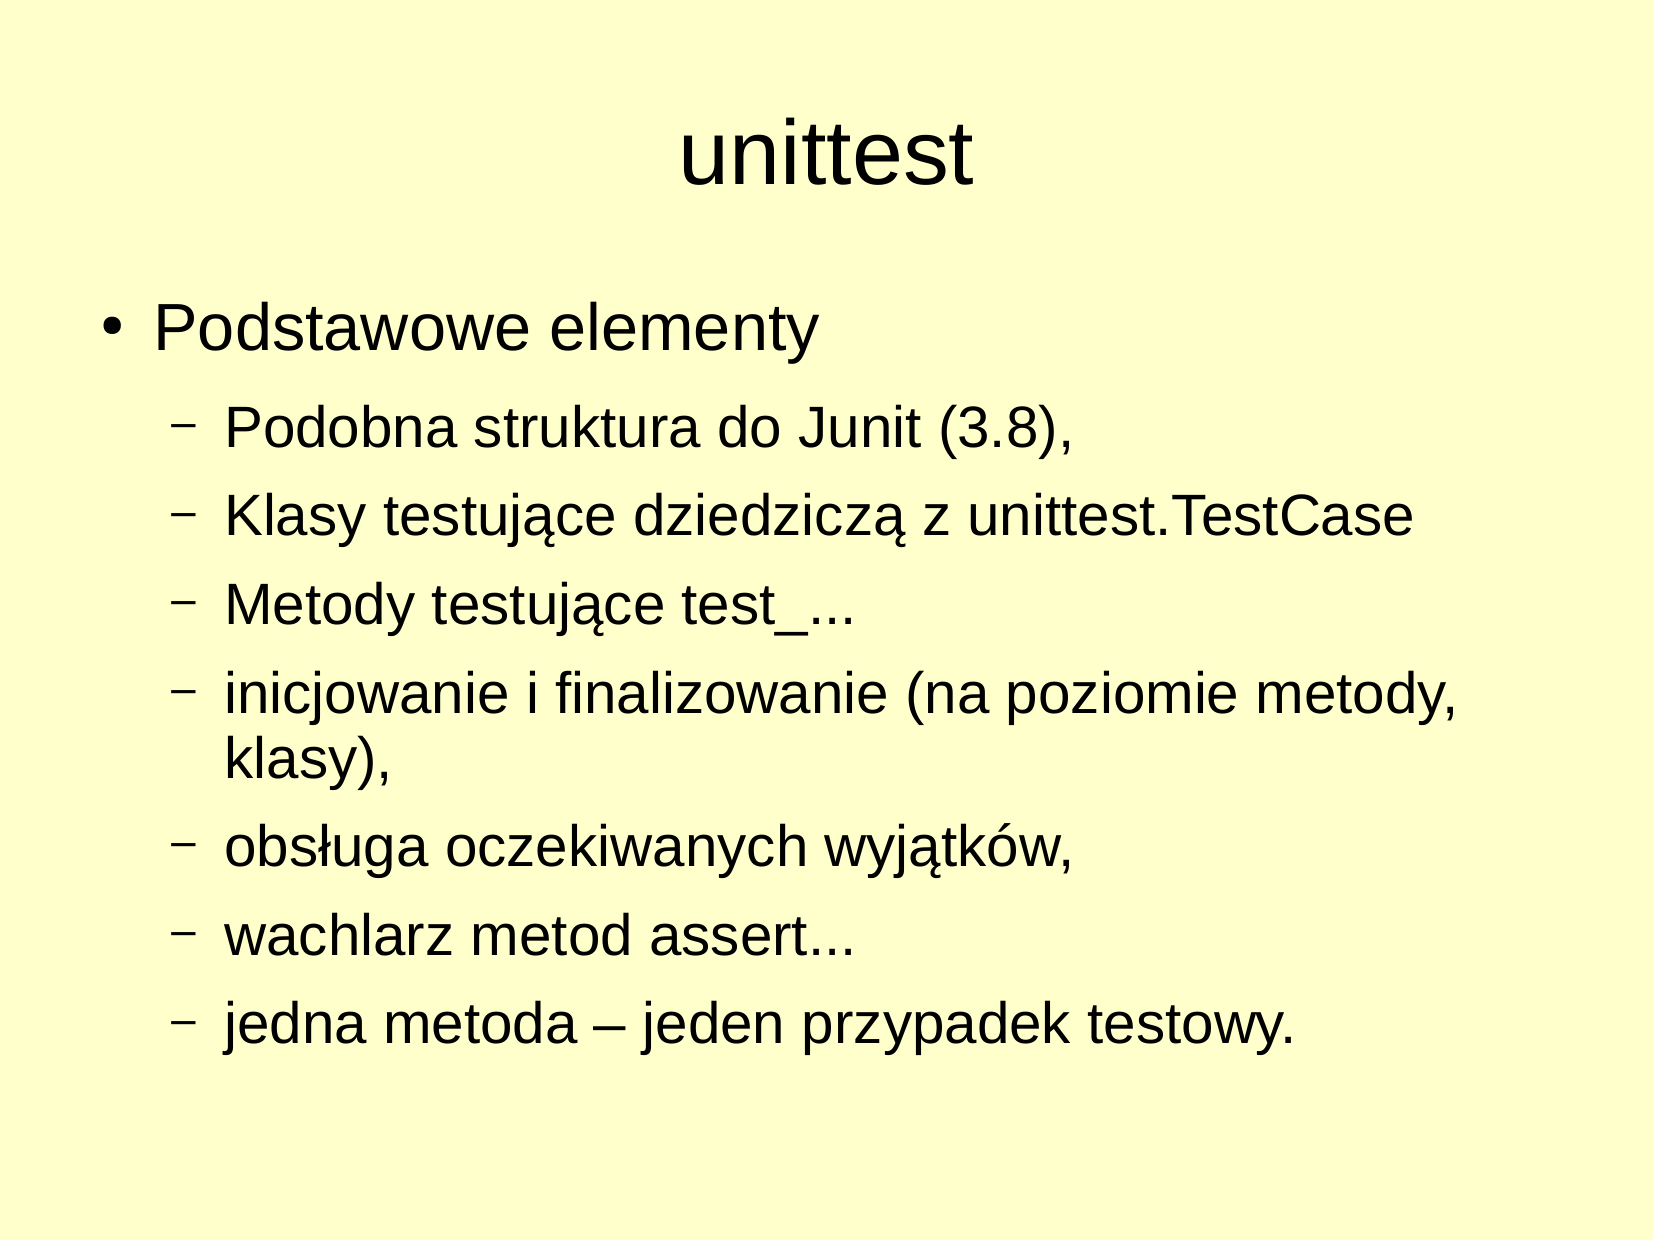

# unittest
Podstawowe elementy
Podobna struktura do Junit (3.8),
Klasy testujące dziedziczą z unittest.TestCase
Metody testujące test_...
inicjowanie i finalizowanie (na poziomie metody, klasy),
obsługa oczekiwanych wyjątków,
wachlarz metod assert...
jedna metoda – jeden przypadek testowy.